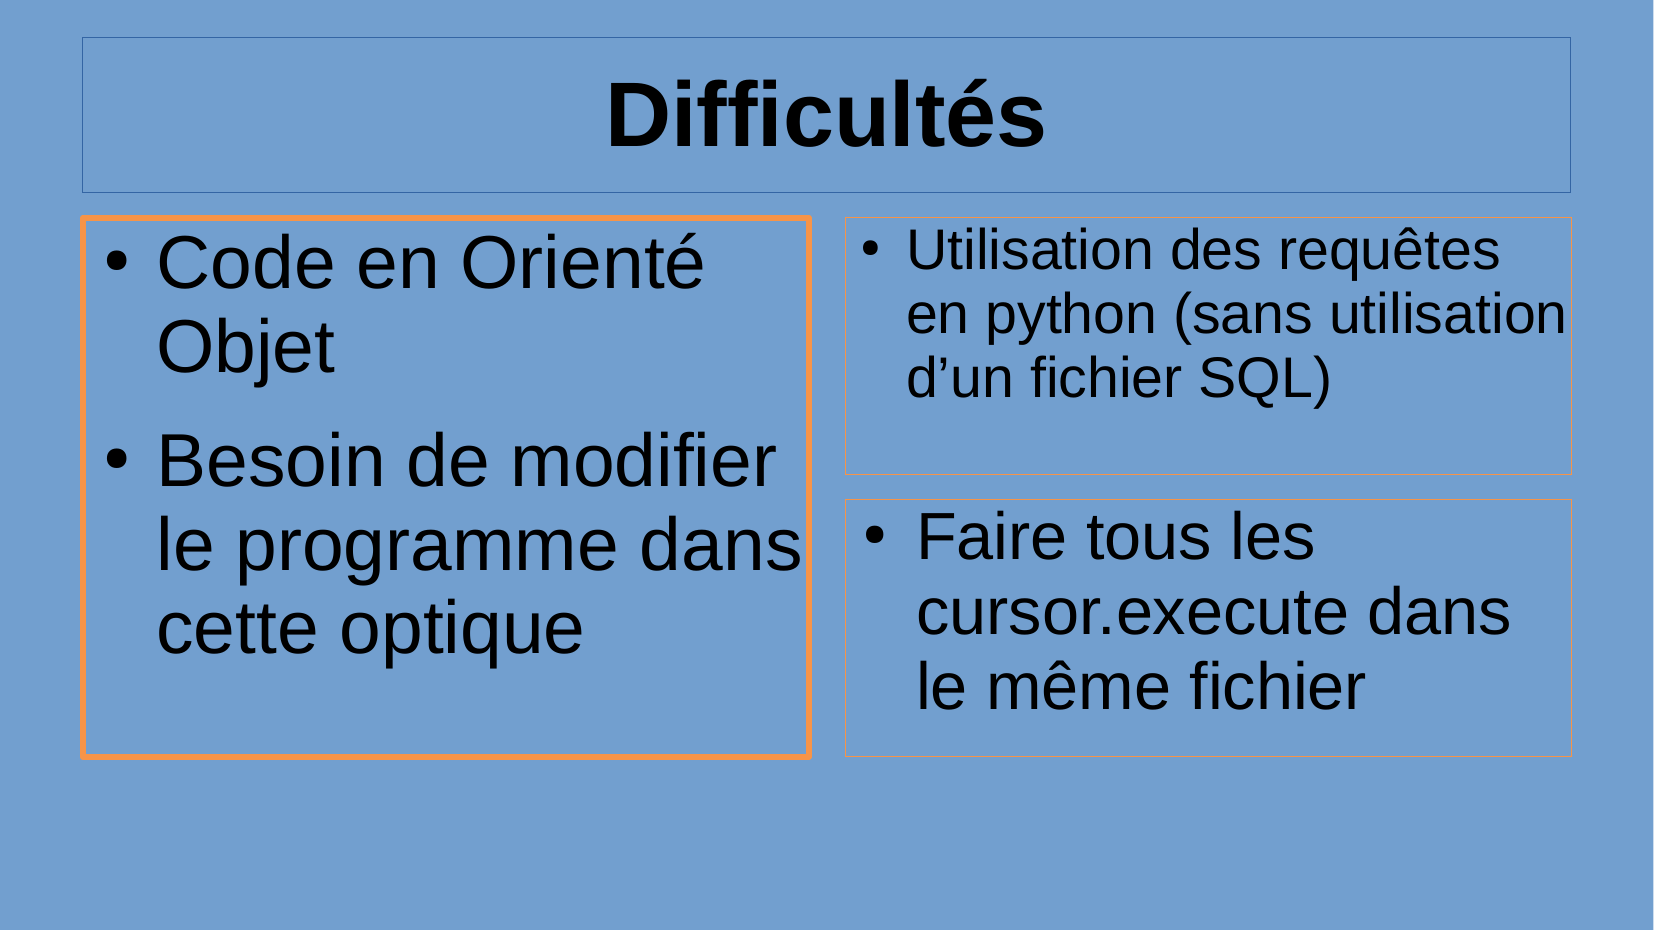

# Difficultés
Code en Orienté Objet
Besoin de modifier le programme dans cette optique
Utilisation des requêtes en python (sans utilisation d’un fichier SQL)
Faire tous les cursor.execute dans le même fichier